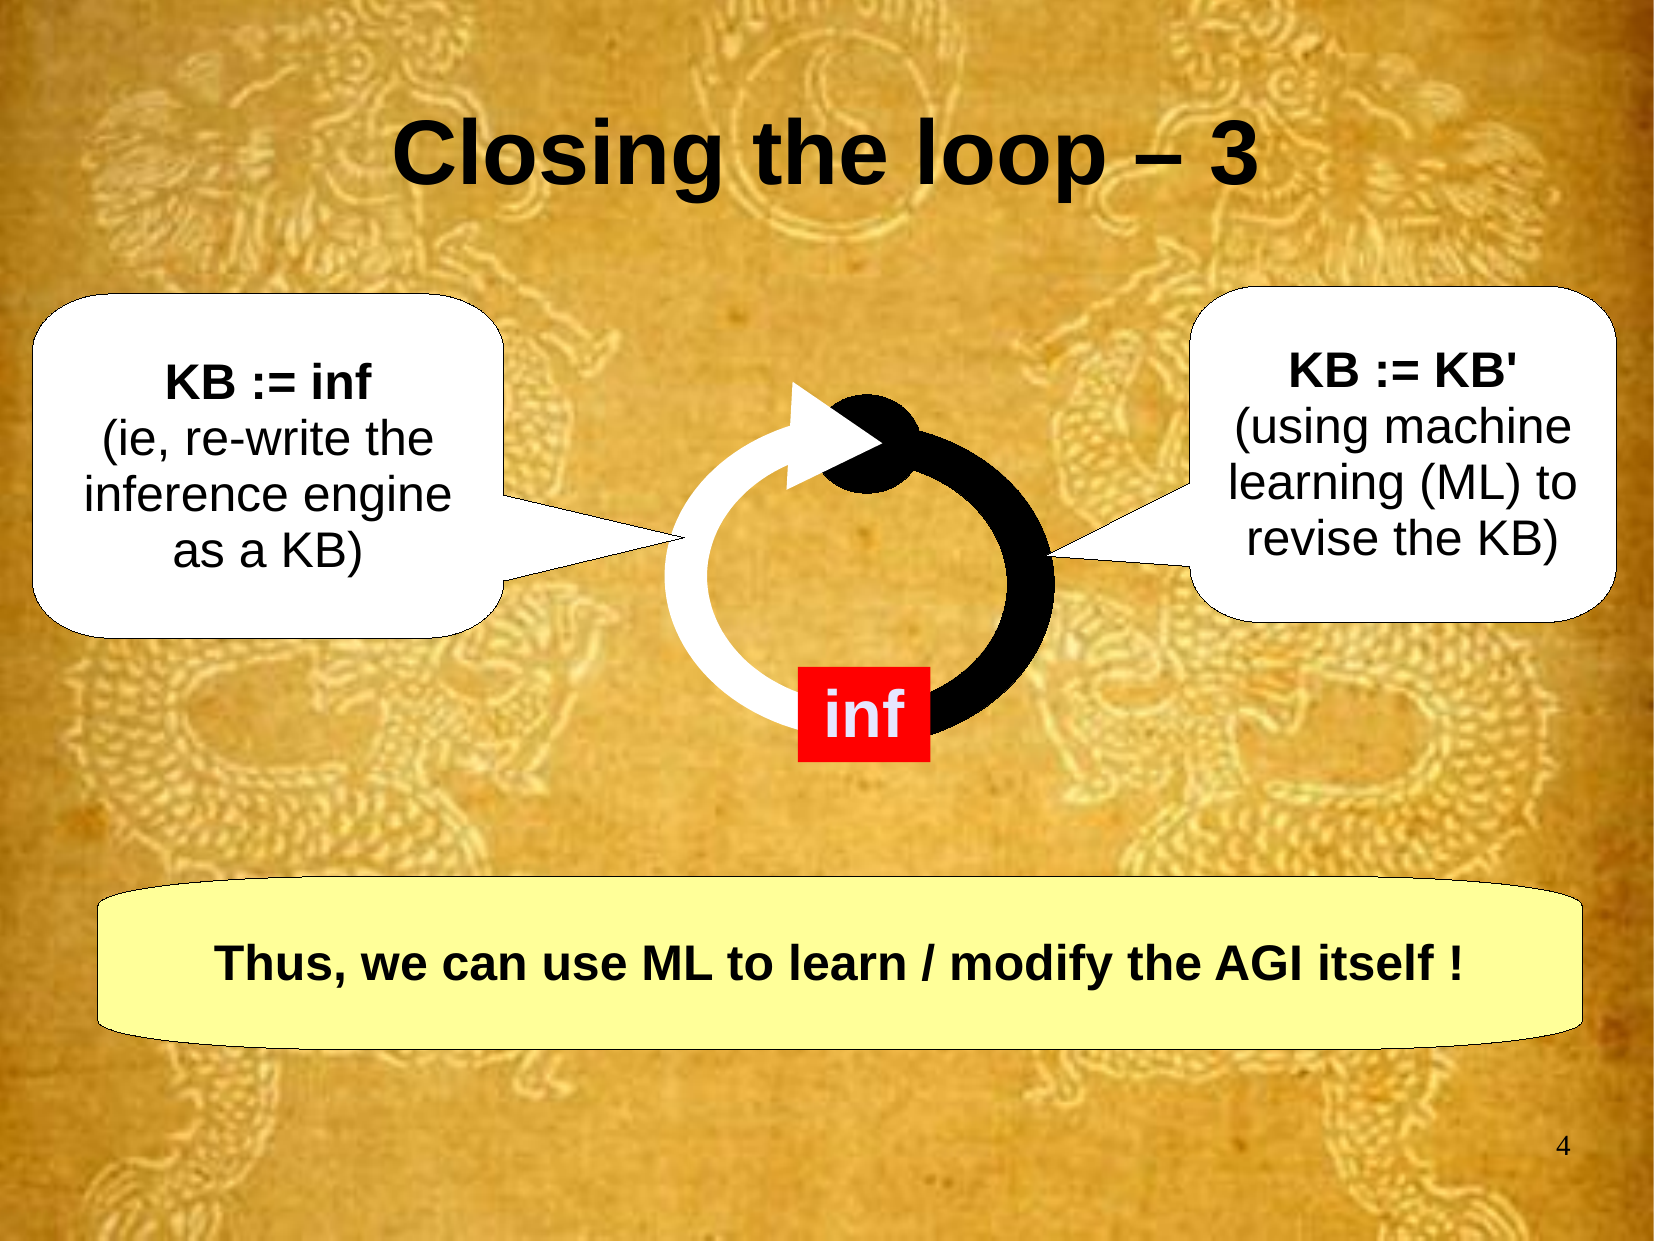

# Closing the loop – 3
KB := KB'
(using machine
learning (ML) to
revise the KB)
KB := inf
(ie, re-write the
inference engine
as a KB)
inf
Thus, we can use ML to learn / modify the AGI itself !
4